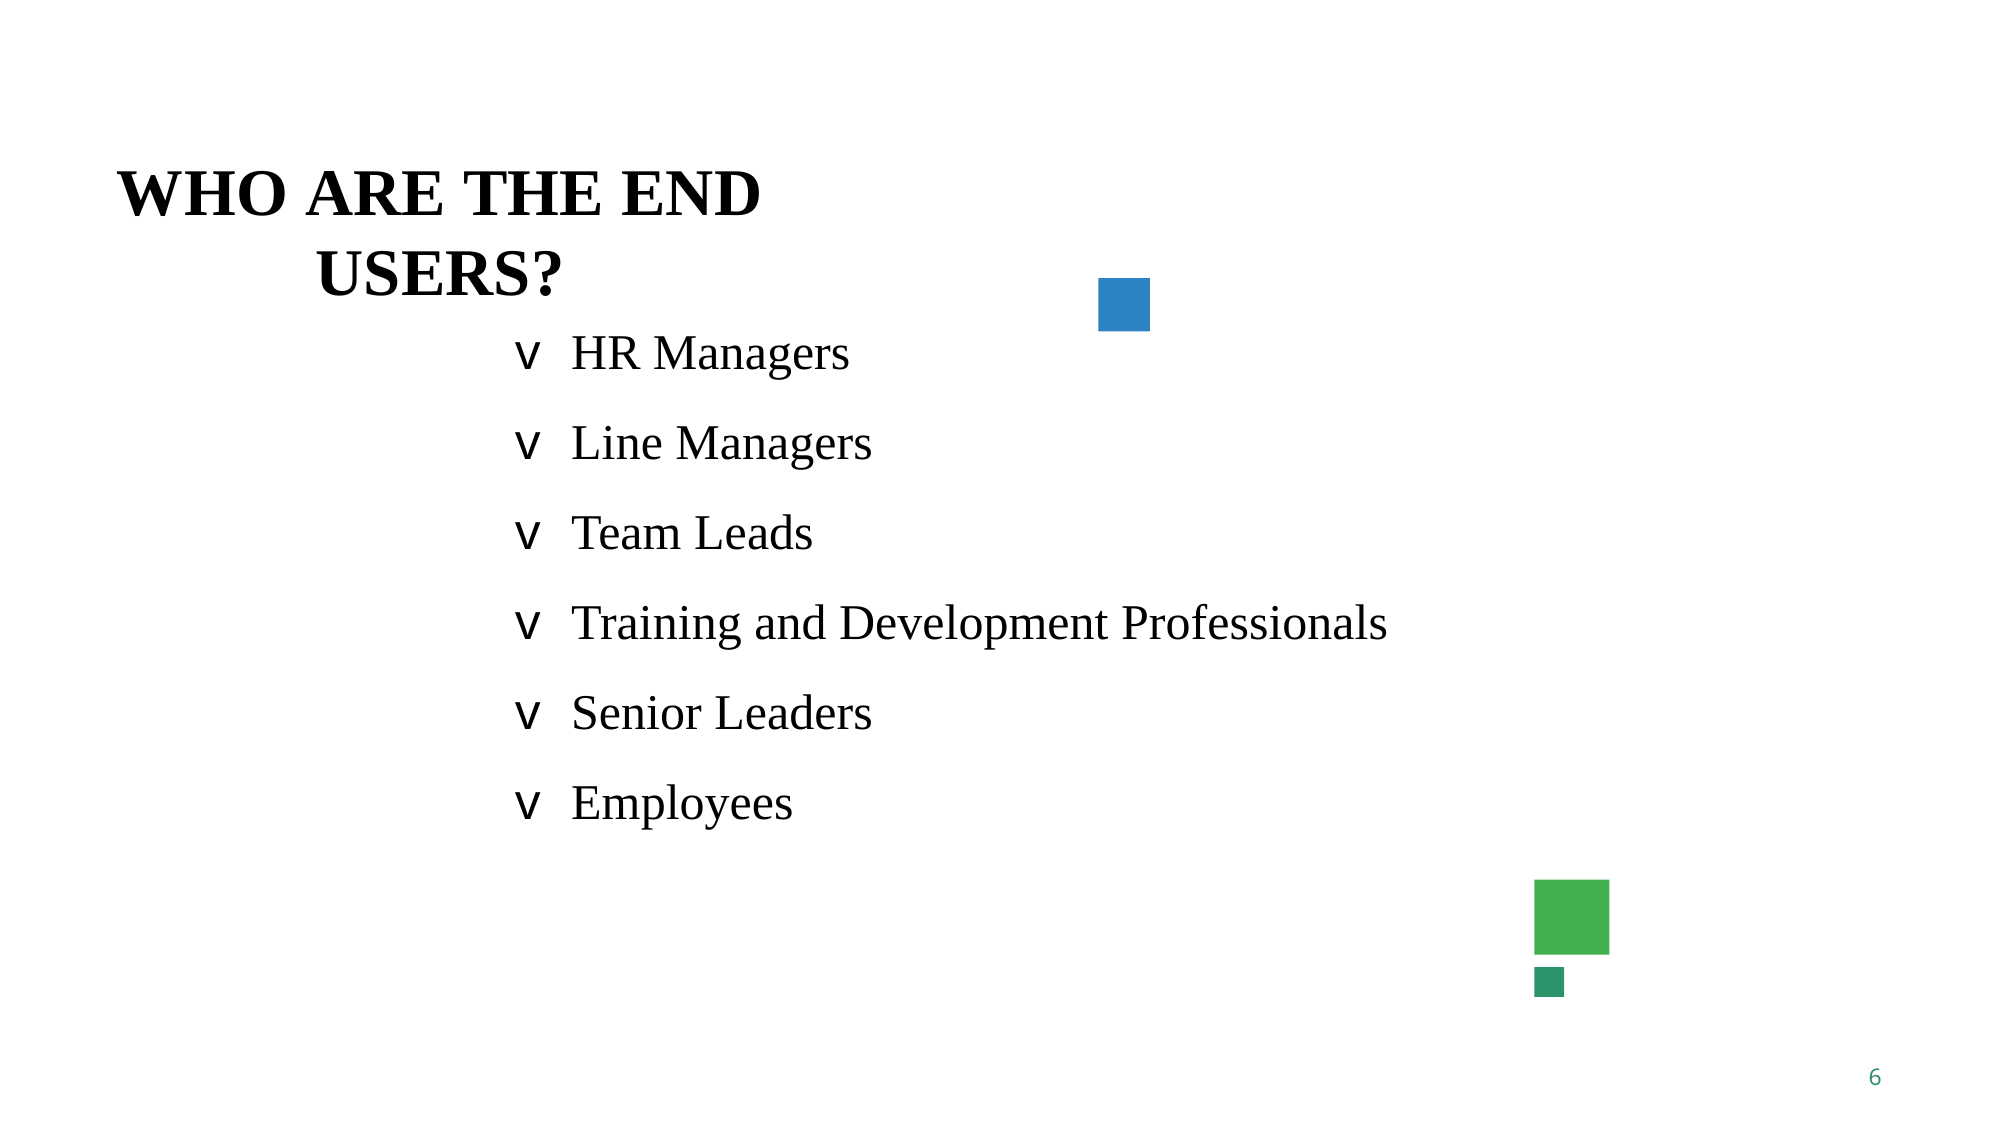

# WHO ARE THE END USERS?
HR Managers
Line Managers
Team Leads
Training and Development Professionals
Senior Leaders
Employees